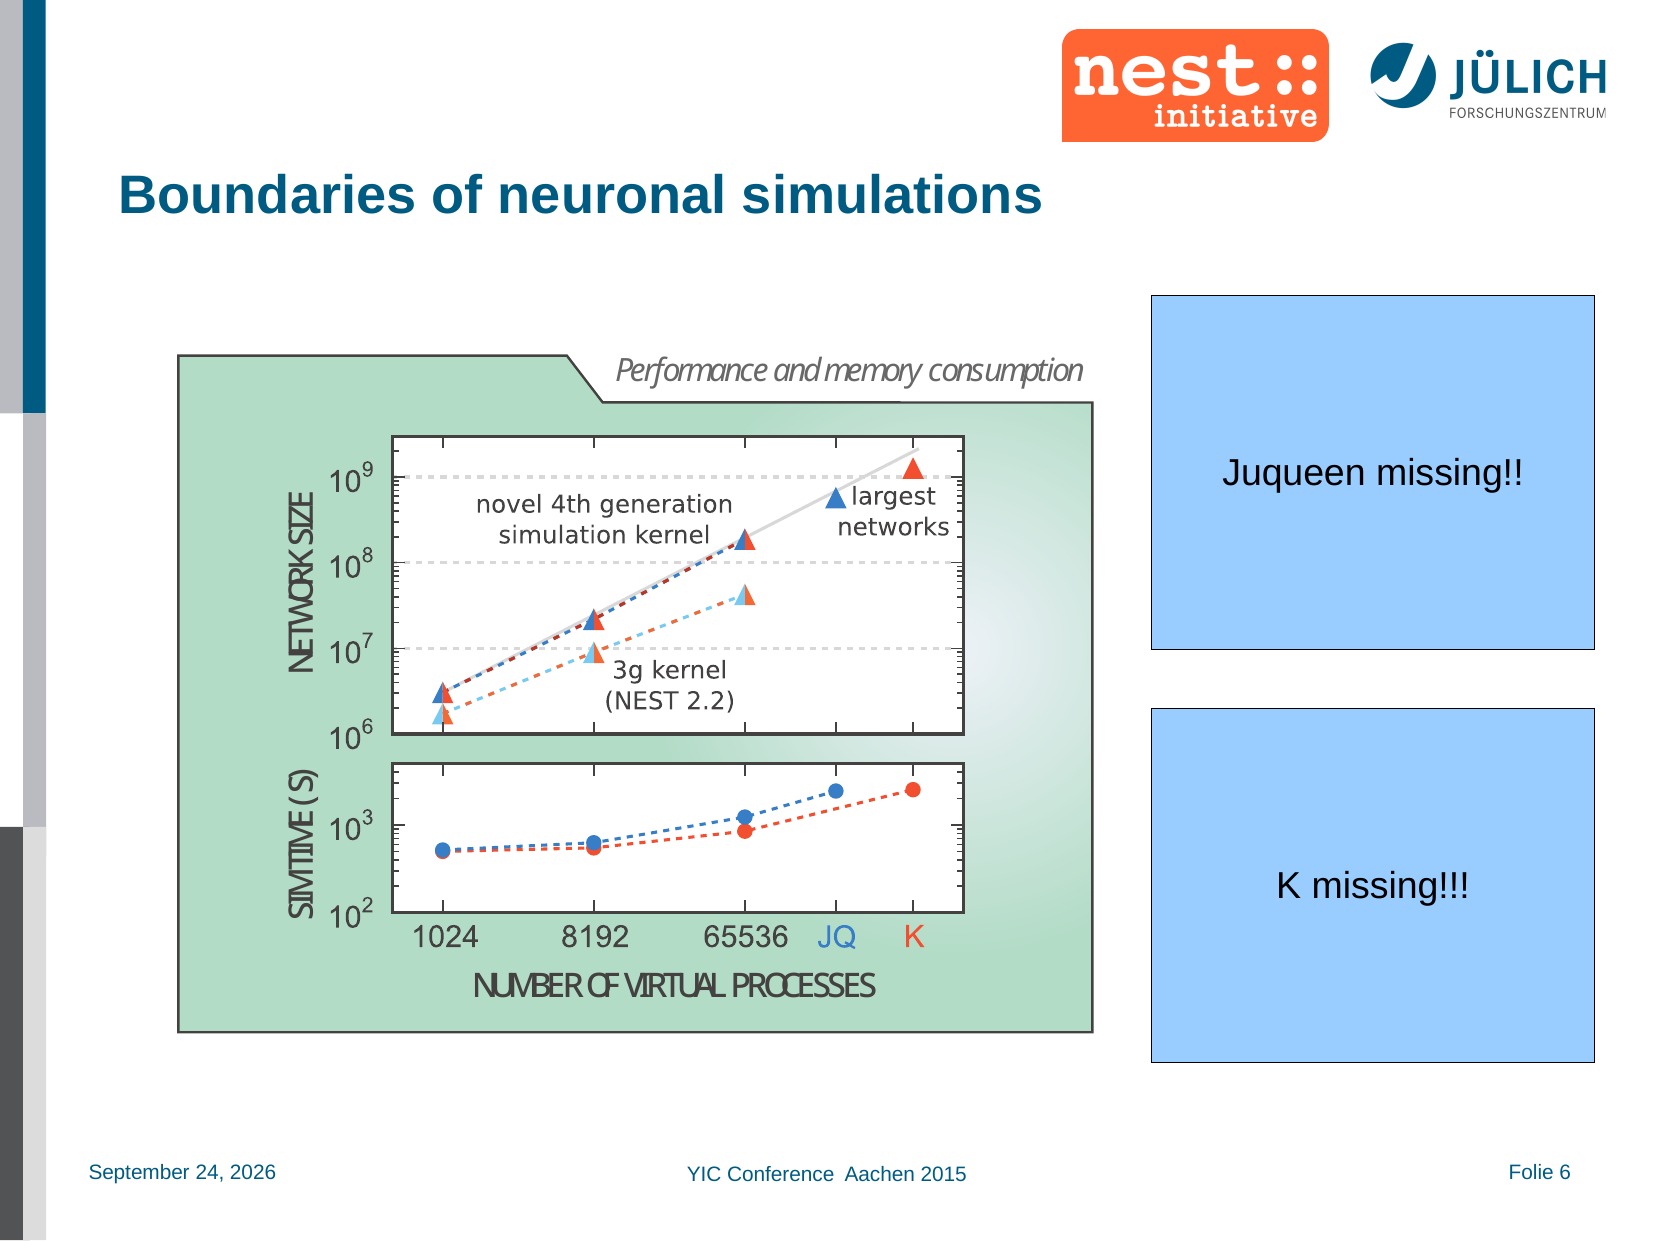

# Boundaries of neuronal simulations
Juqueen missing!!
K missing!!!
6
YIC Conference Aachen 2015